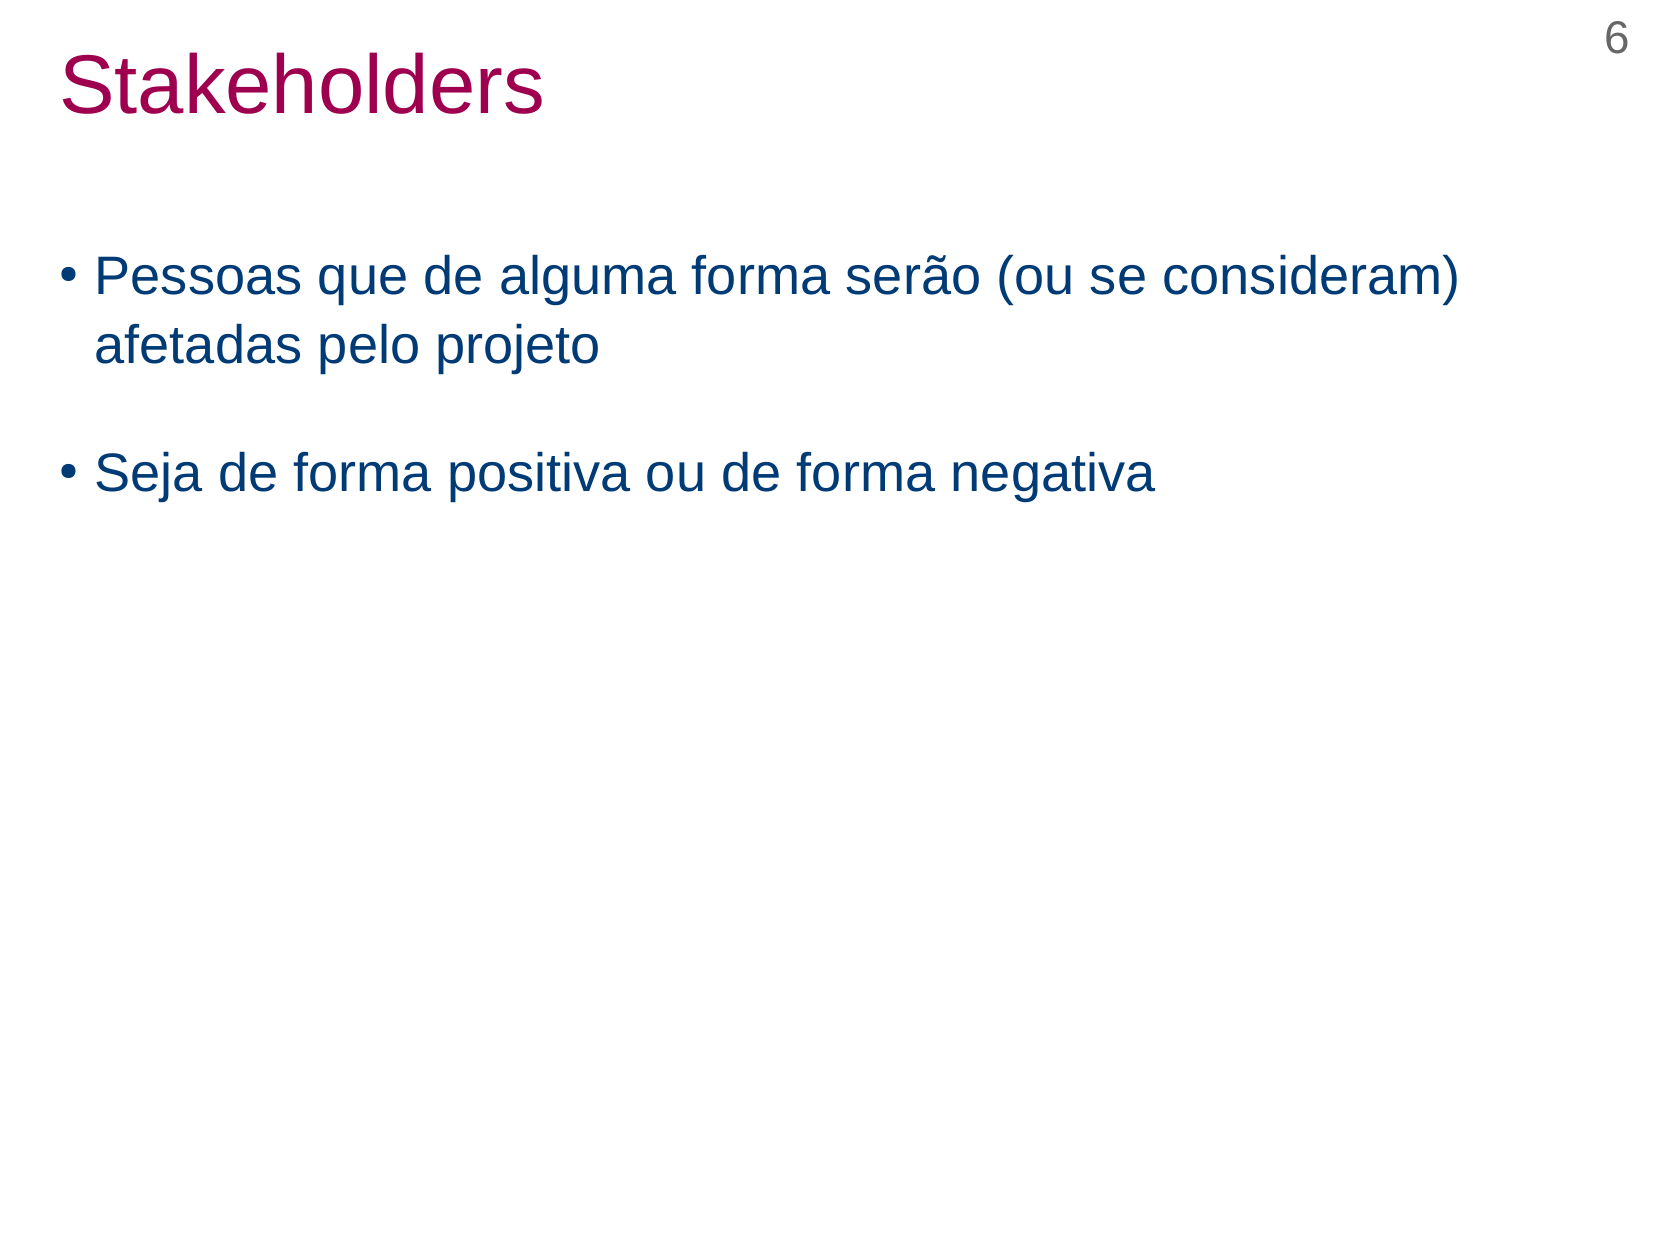

6
# Stakeholders
Pessoas que de alguma forma serão (ou se consideram) afetadas pelo projeto
Seja de forma positiva ou de forma negativa